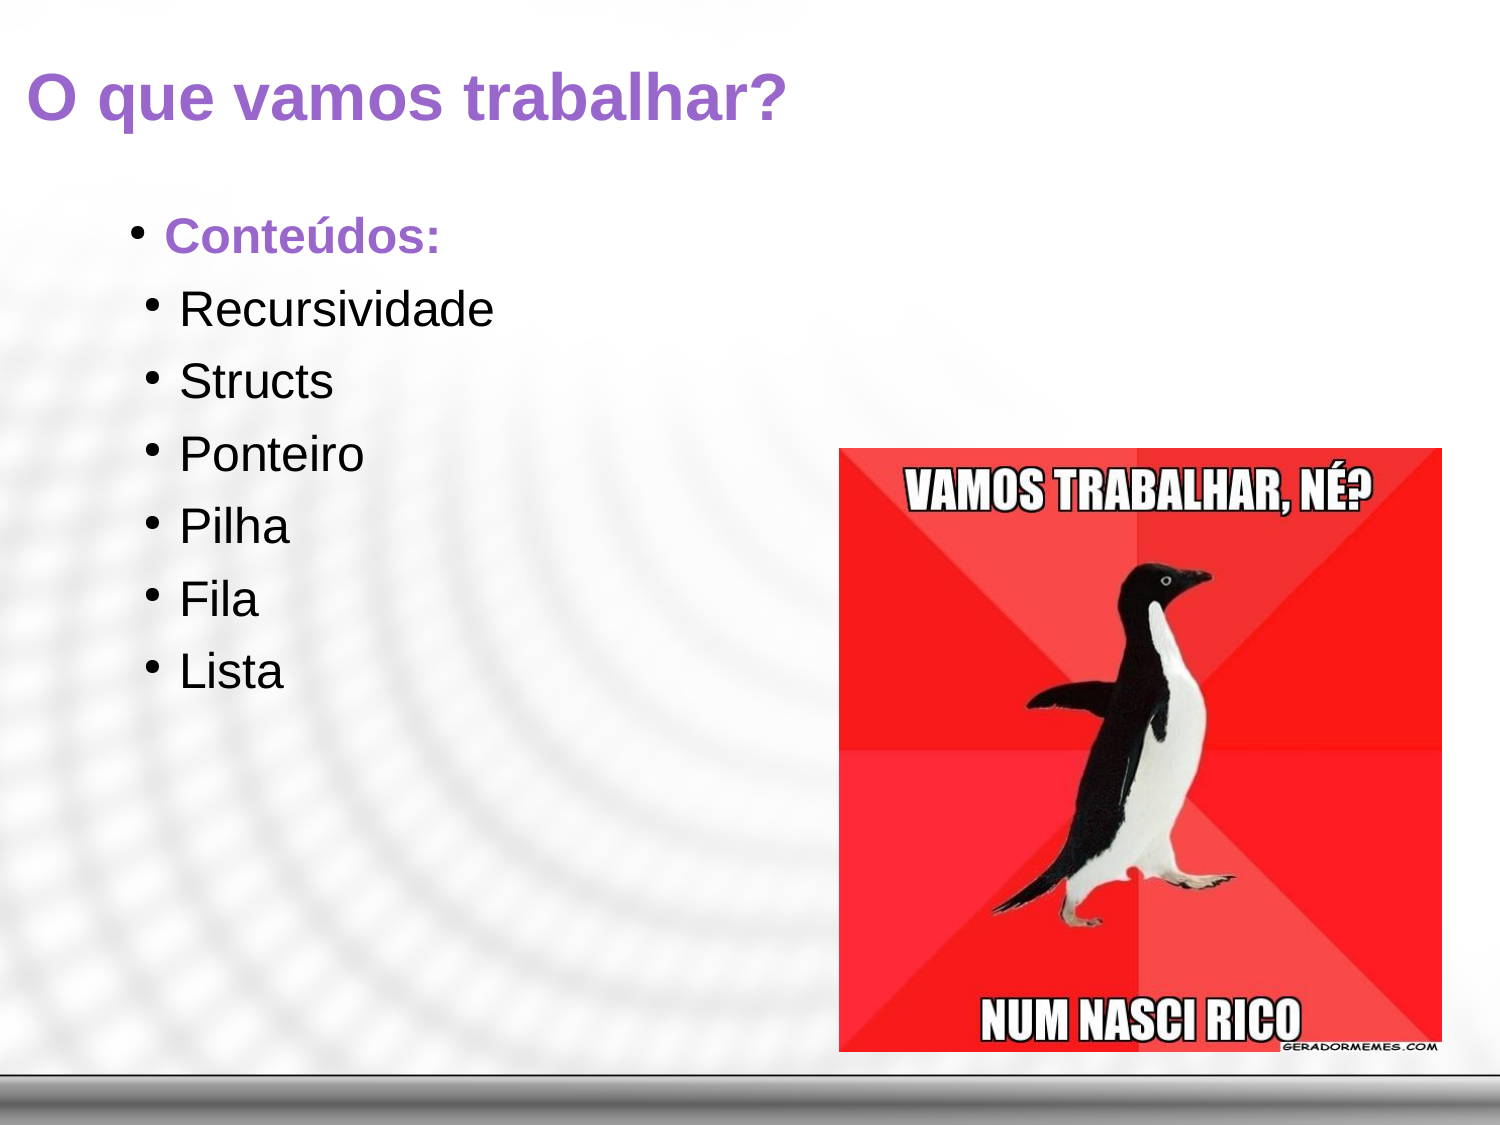

# O que vamos trabalhar?
Conteúdos:
Recursividade
Structs
Ponteiro
Pilha
Fila
Lista